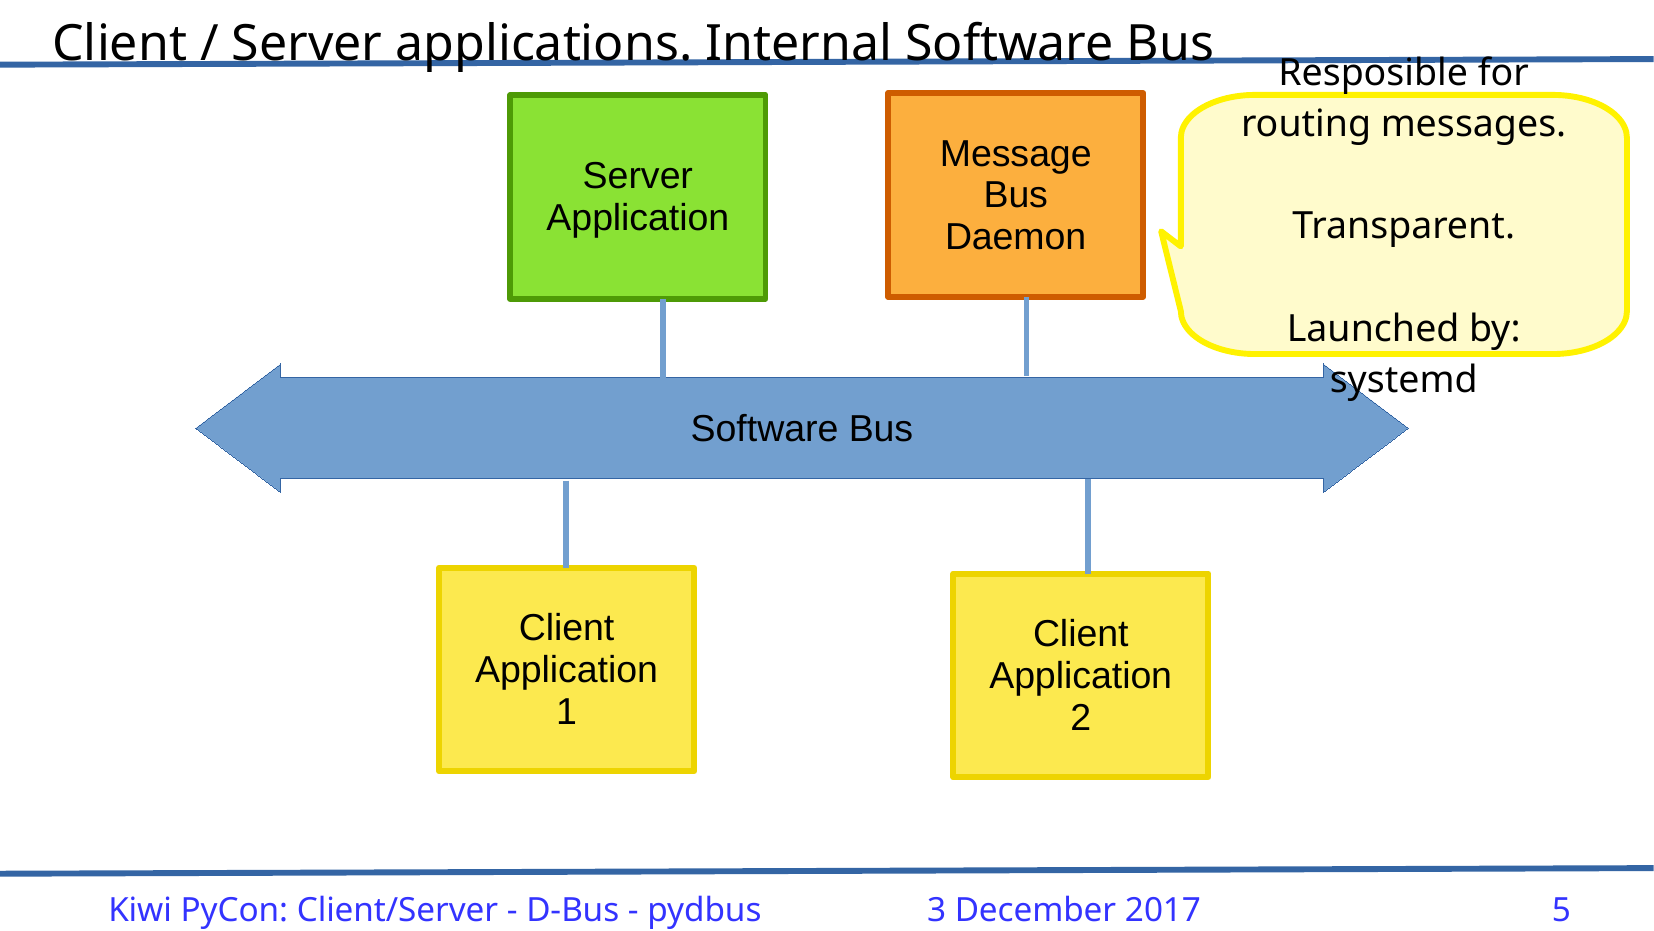

Client / Server applications. Internal Software Bus
Message
Bus
Daemon
Resposible for routing messages.
Transparent.
Launched by: systemd
Server
Application
Software Bus
Client
Application
1
Client
Application
2
Kiwi PyCon: Client/Server - D-Bus - pydbus
3 December 2017
5